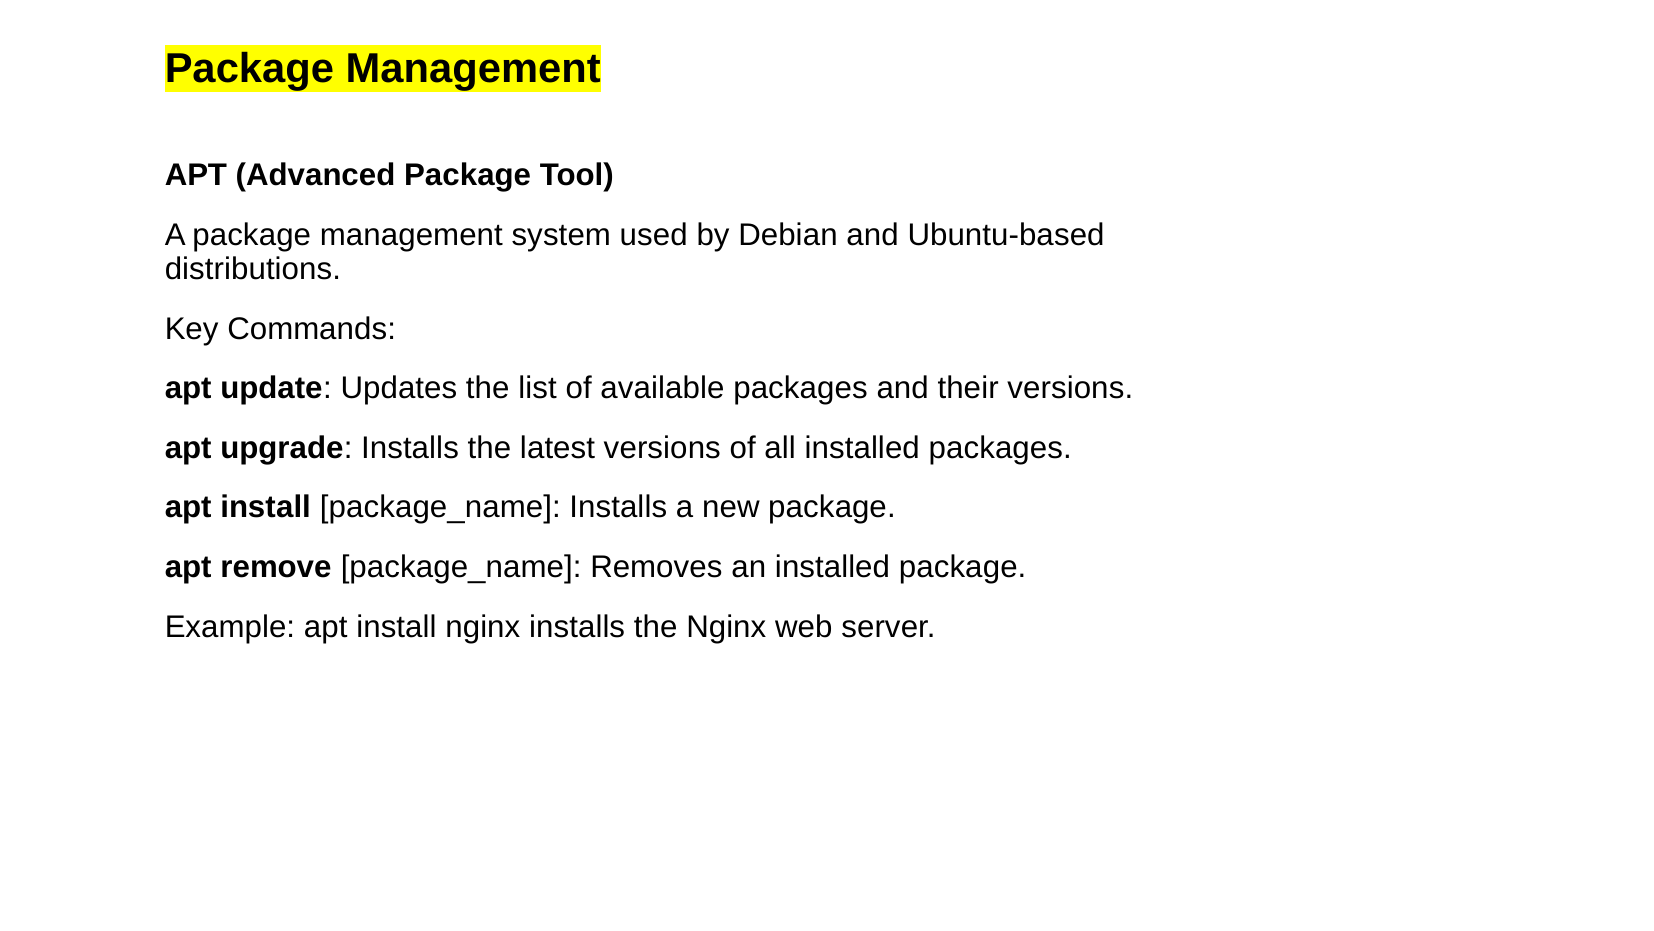

Package Management
APT (Advanced Package Tool)
A package management system used by Debian and Ubuntu-based distributions.
Key Commands:
apt update: Updates the list of available packages and their versions.
apt upgrade: Installs the latest versions of all installed packages.
apt install [package_name]: Installs a new package.
apt remove [package_name]: Removes an installed package.
Example: apt install nginx installs the Nginx web server.